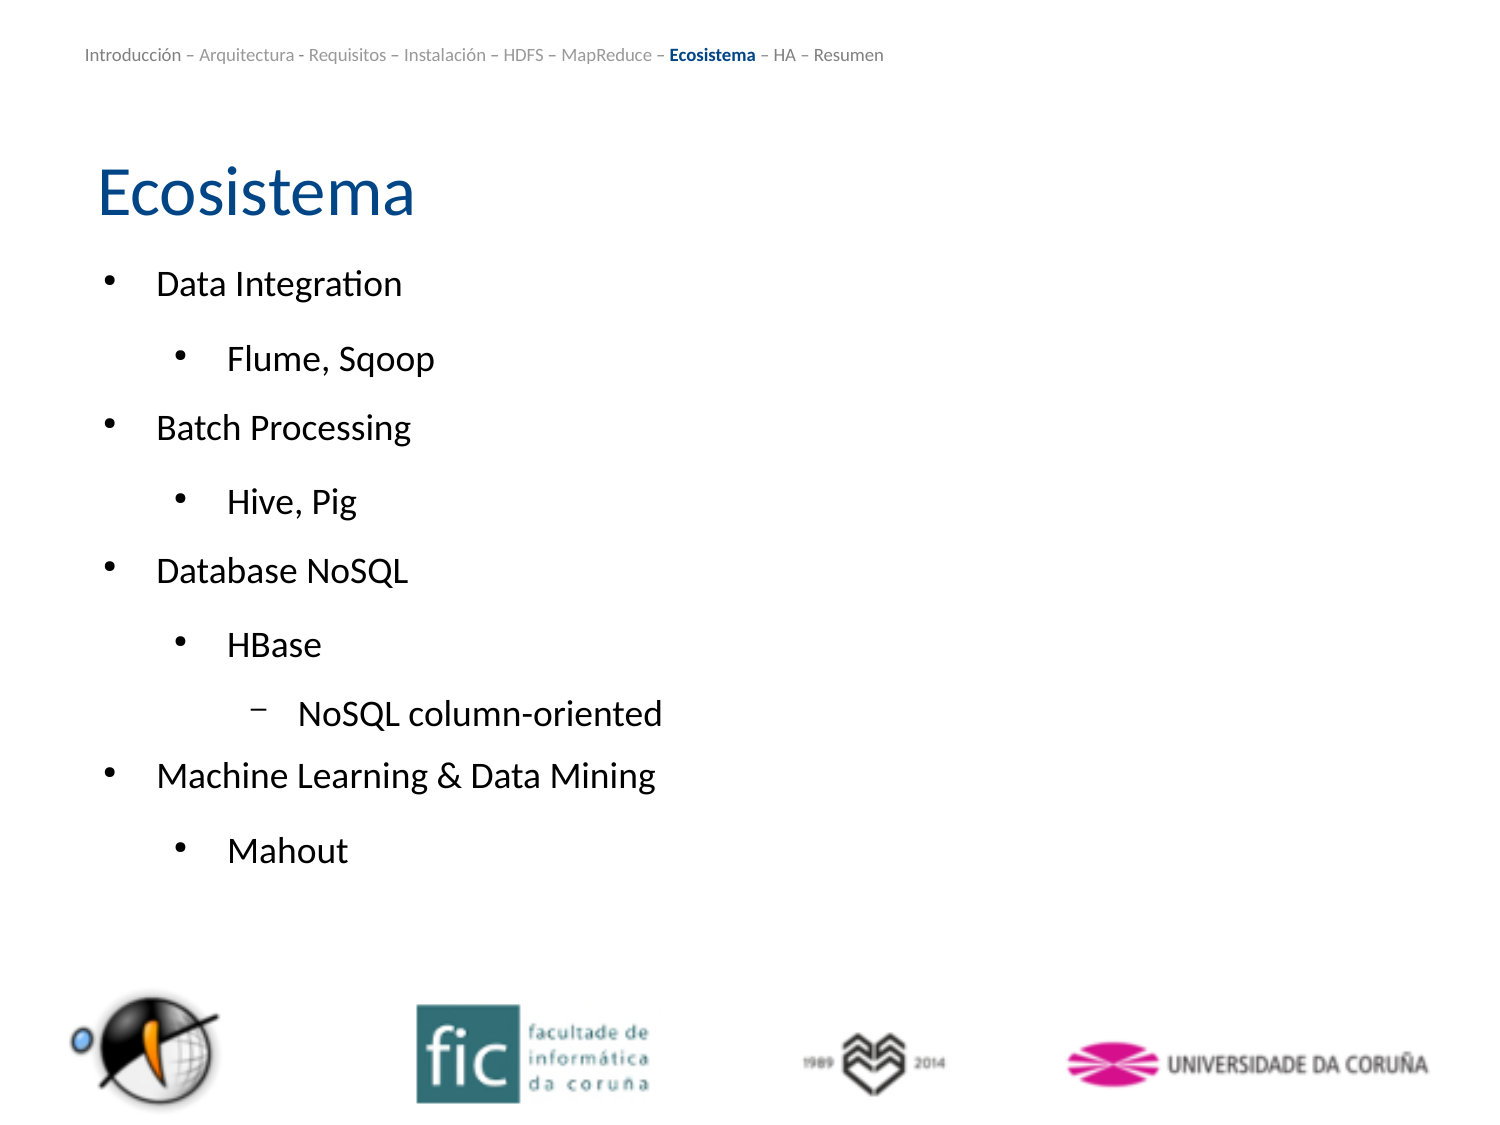

Introducción – Arquitectura - Requisitos – Instalación – HDFS – MapReduce – Ecosistema – HA – Resumen
# Ecosistema
Data Integration
Flume, Sqoop
Batch Processing
Hive, Pig
Database NoSQL
HBase
NoSQL column-oriented
Machine Learning & Data Mining
Mahout